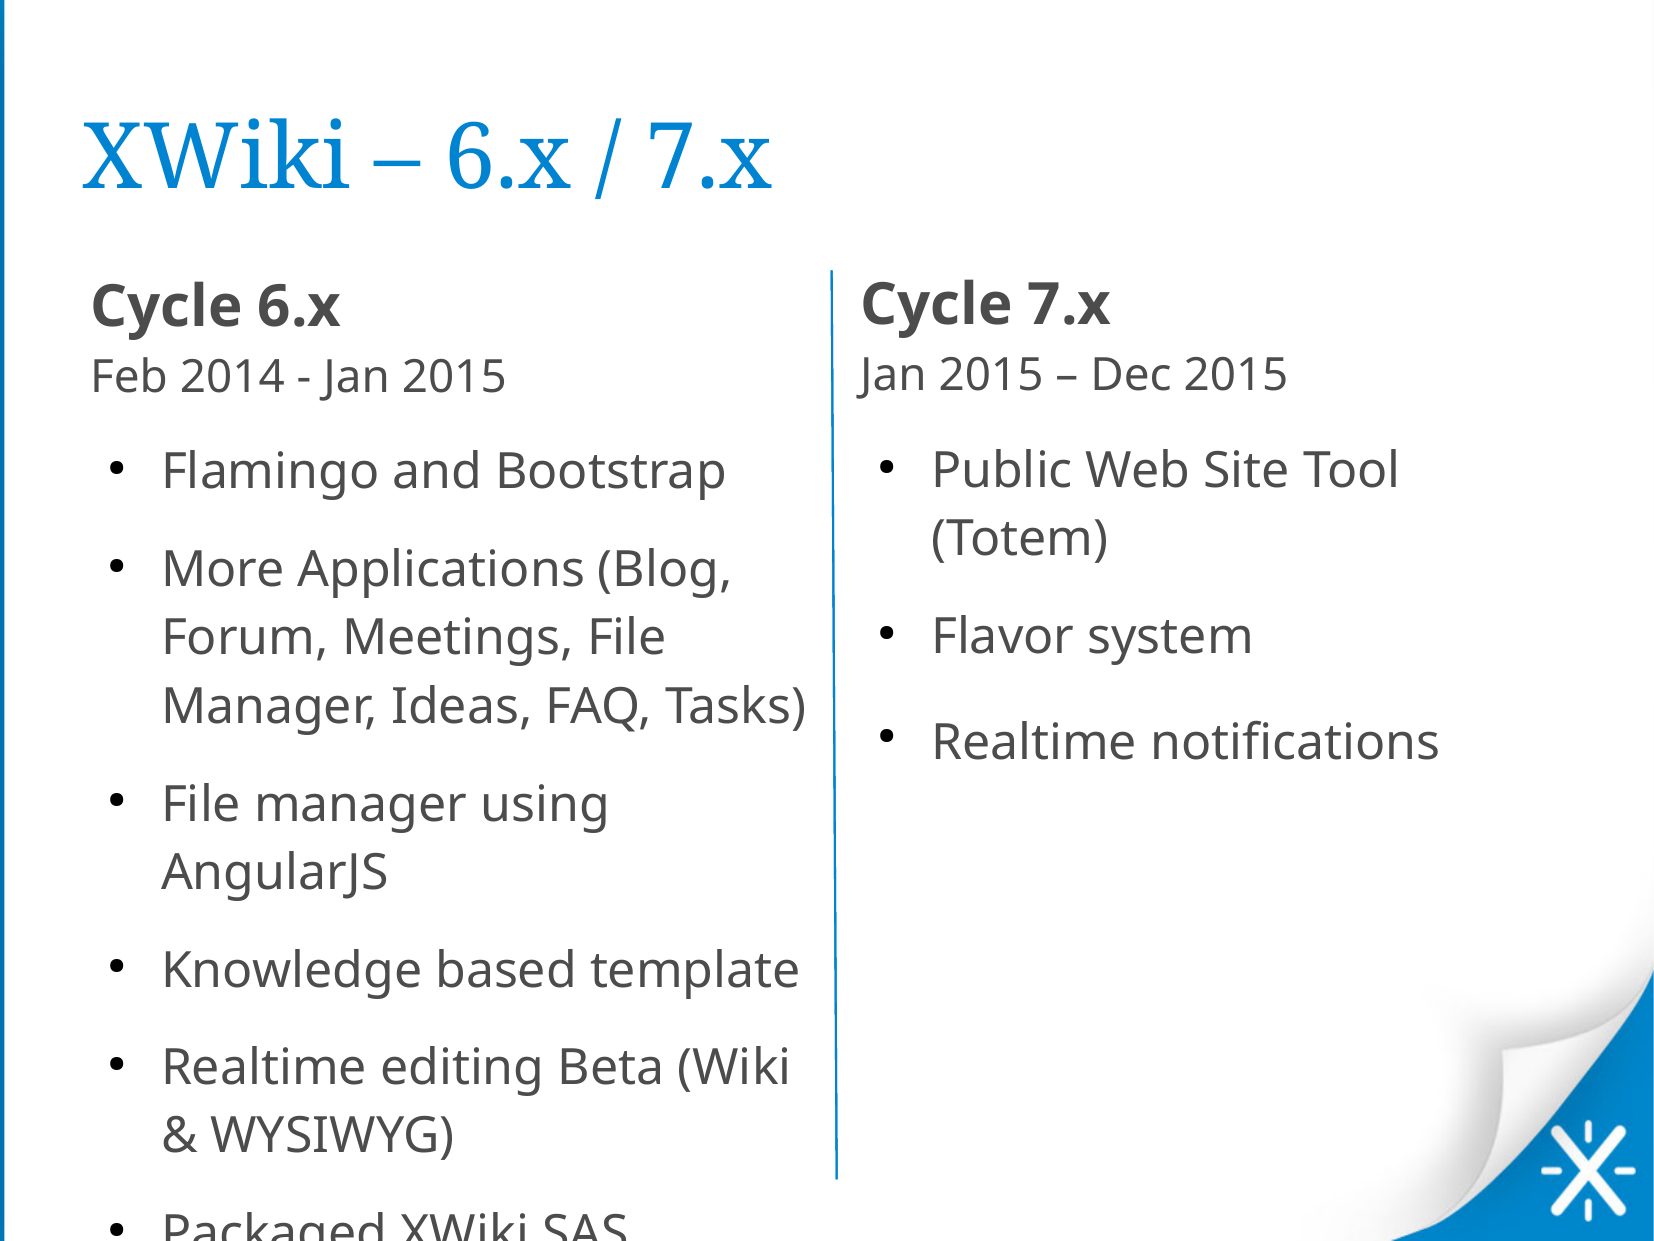

# XWiki – 6.x / 7.x
Cycle 7.x
Jan 2015 – Dec 2015
Public Web Site Tool (Totem)
Flavor system
Realtime notifications
Cycle 6.x
Feb 2014 - Jan 2015
Flamingo and Bootstrap
More Applications (Blog, Forum, Meetings, File Manager, Ideas, FAQ, Tasks)
File manager using AngularJS
Knowledge based template
Realtime editing Beta (Wiki & WYSIWYG)
Packaged XWiki SAS Version (XCS)